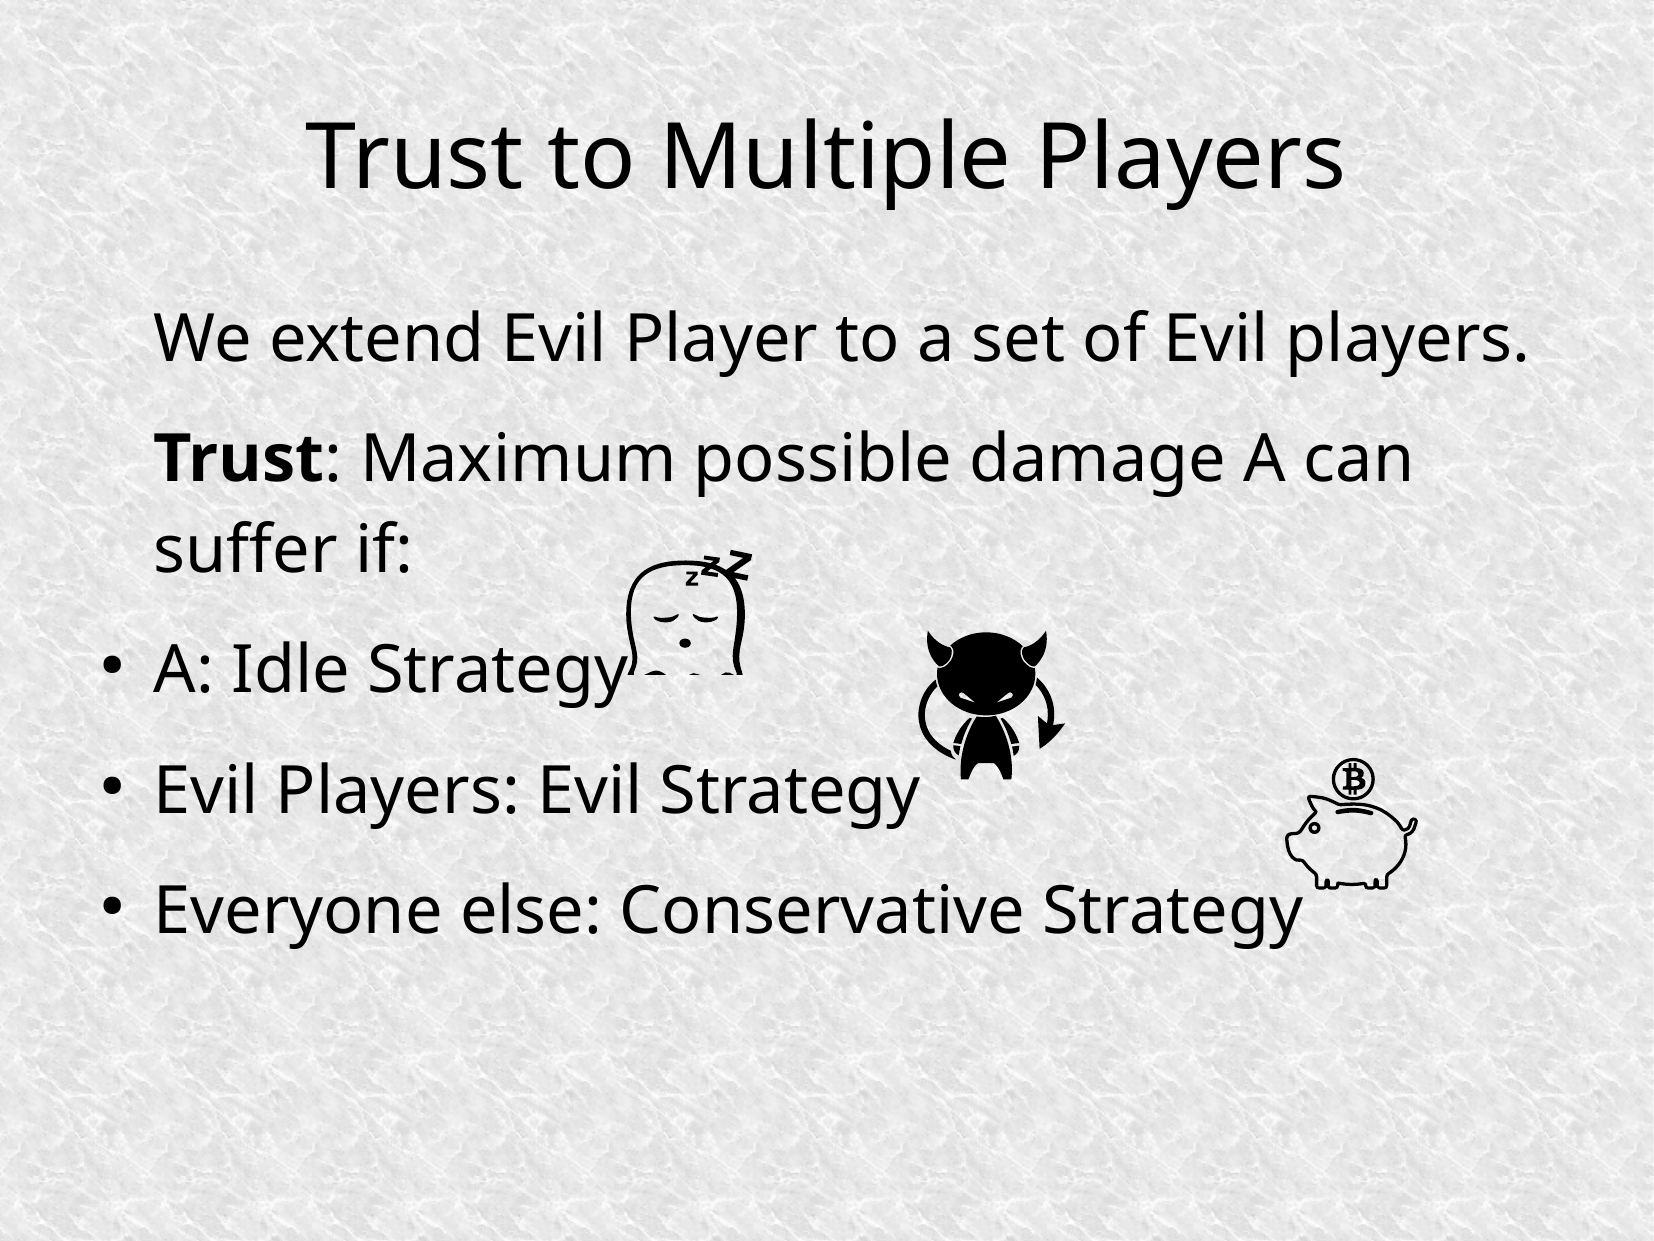

# Trust to Multiple Players
We extend Evil Player to a set of Evil players.
Trust: Maximum possible damage A can suffer if:
A: Idle Strategy
Evil Players: Evil Strategy
Everyone else: Conservative Strategy